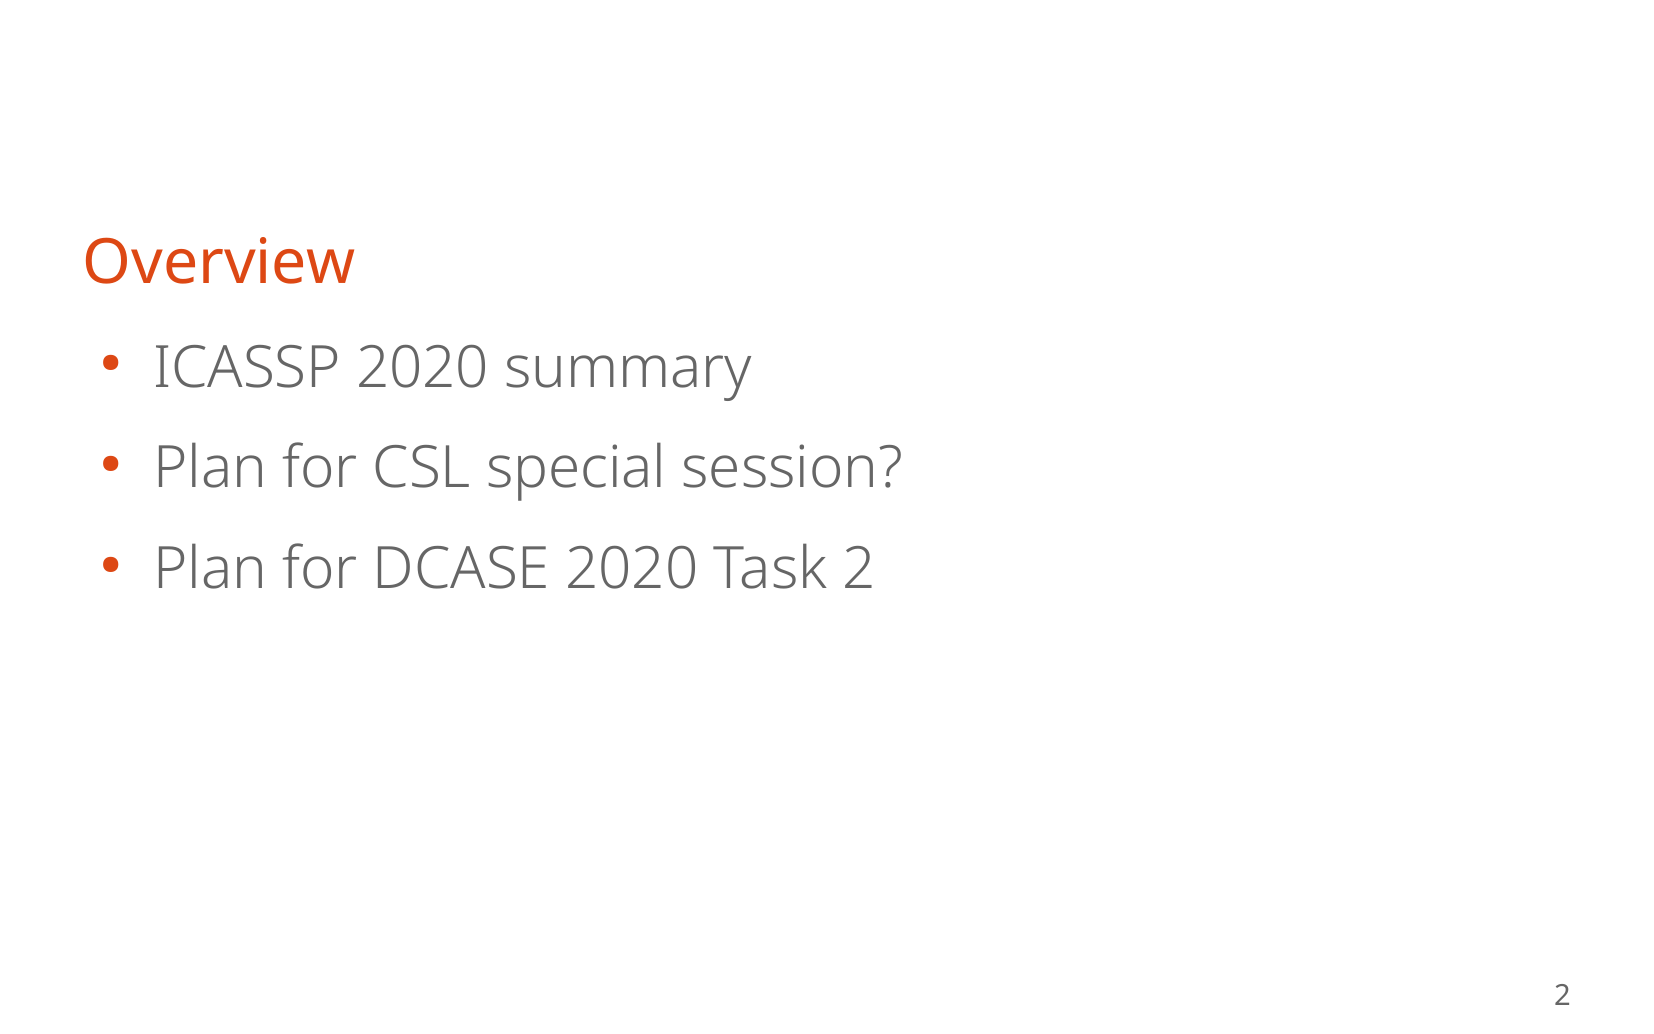

# Overview
ICASSP 2020 summary
Plan for CSL special session?
Plan for DCASE 2020 Task 2
2